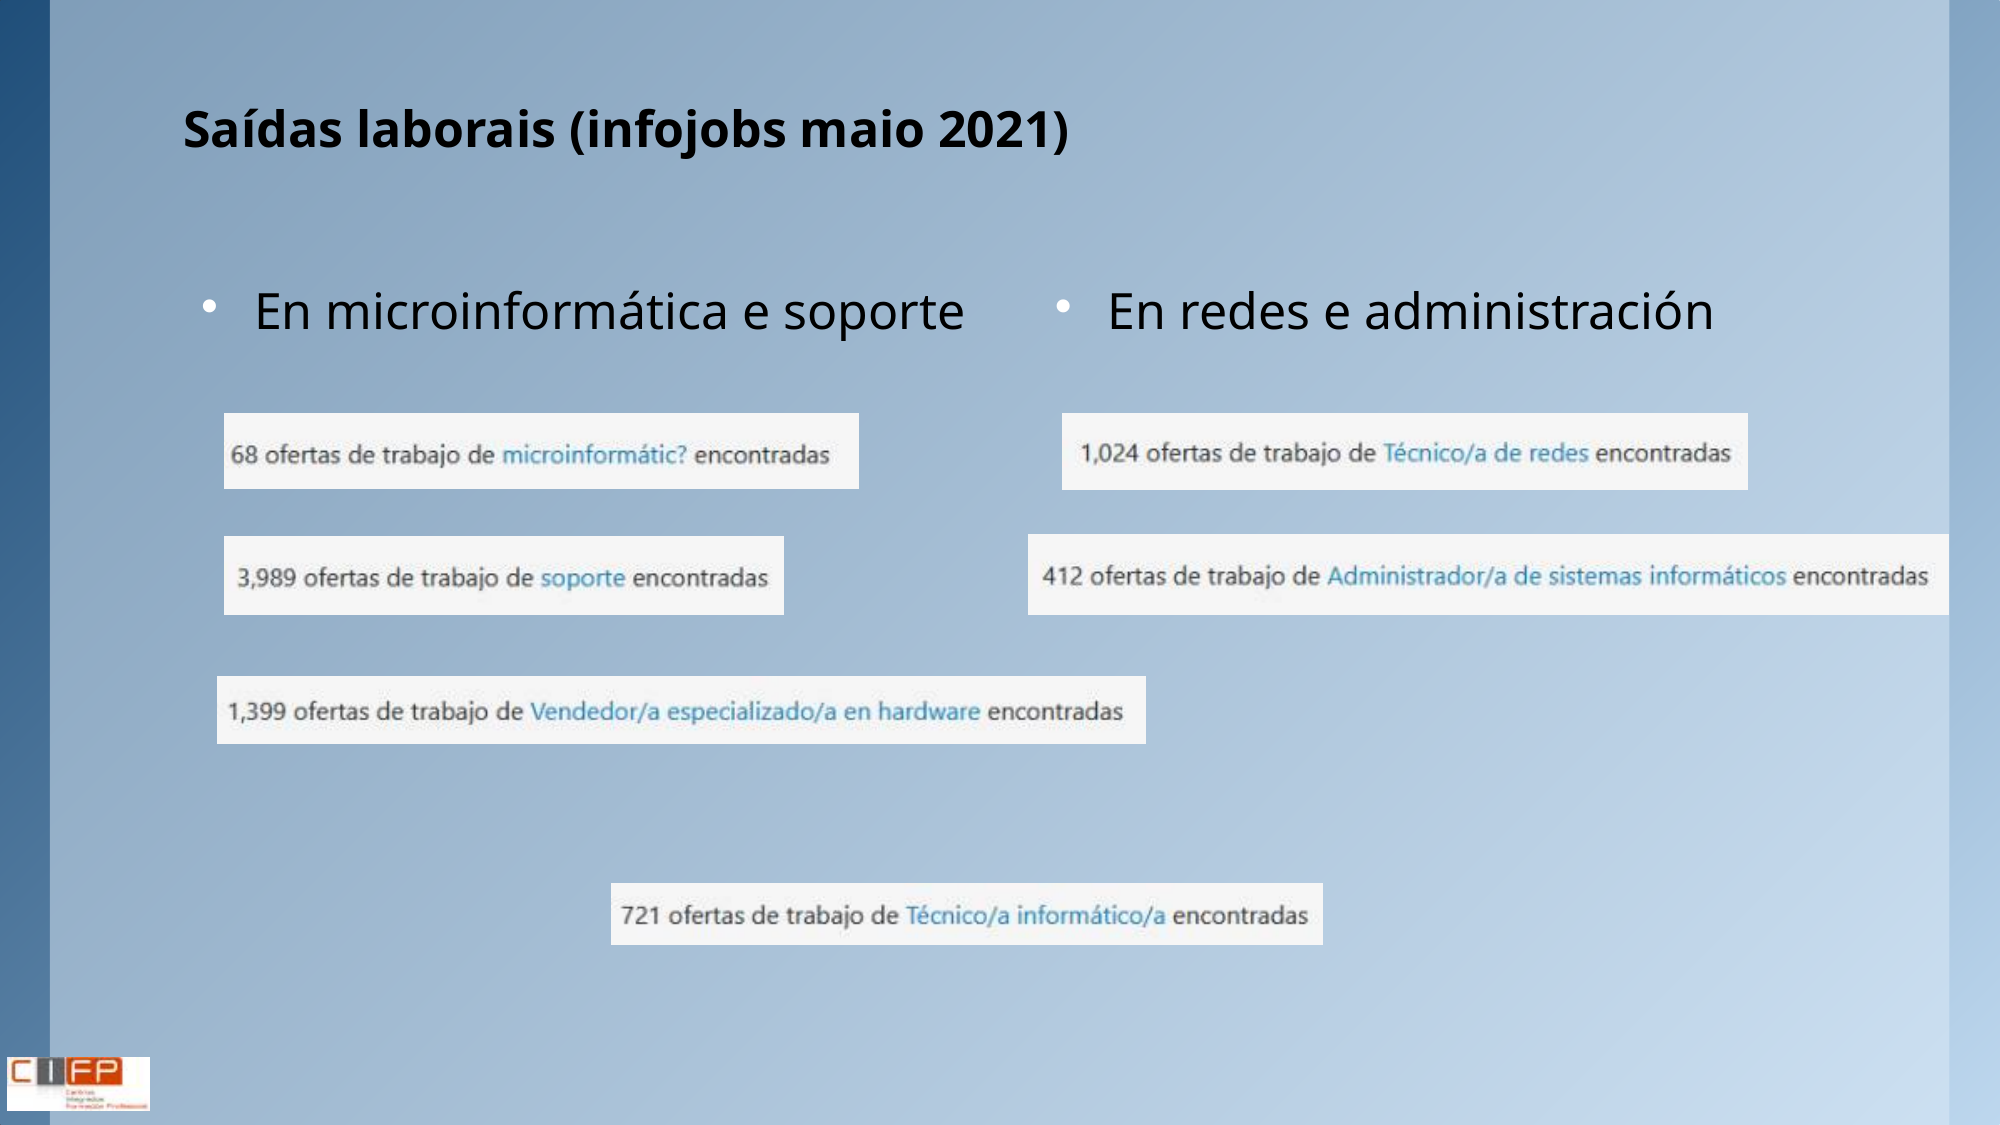

Saídas laborais (infojobs maio 2021)
En microinformática e soporte
En redes e administración